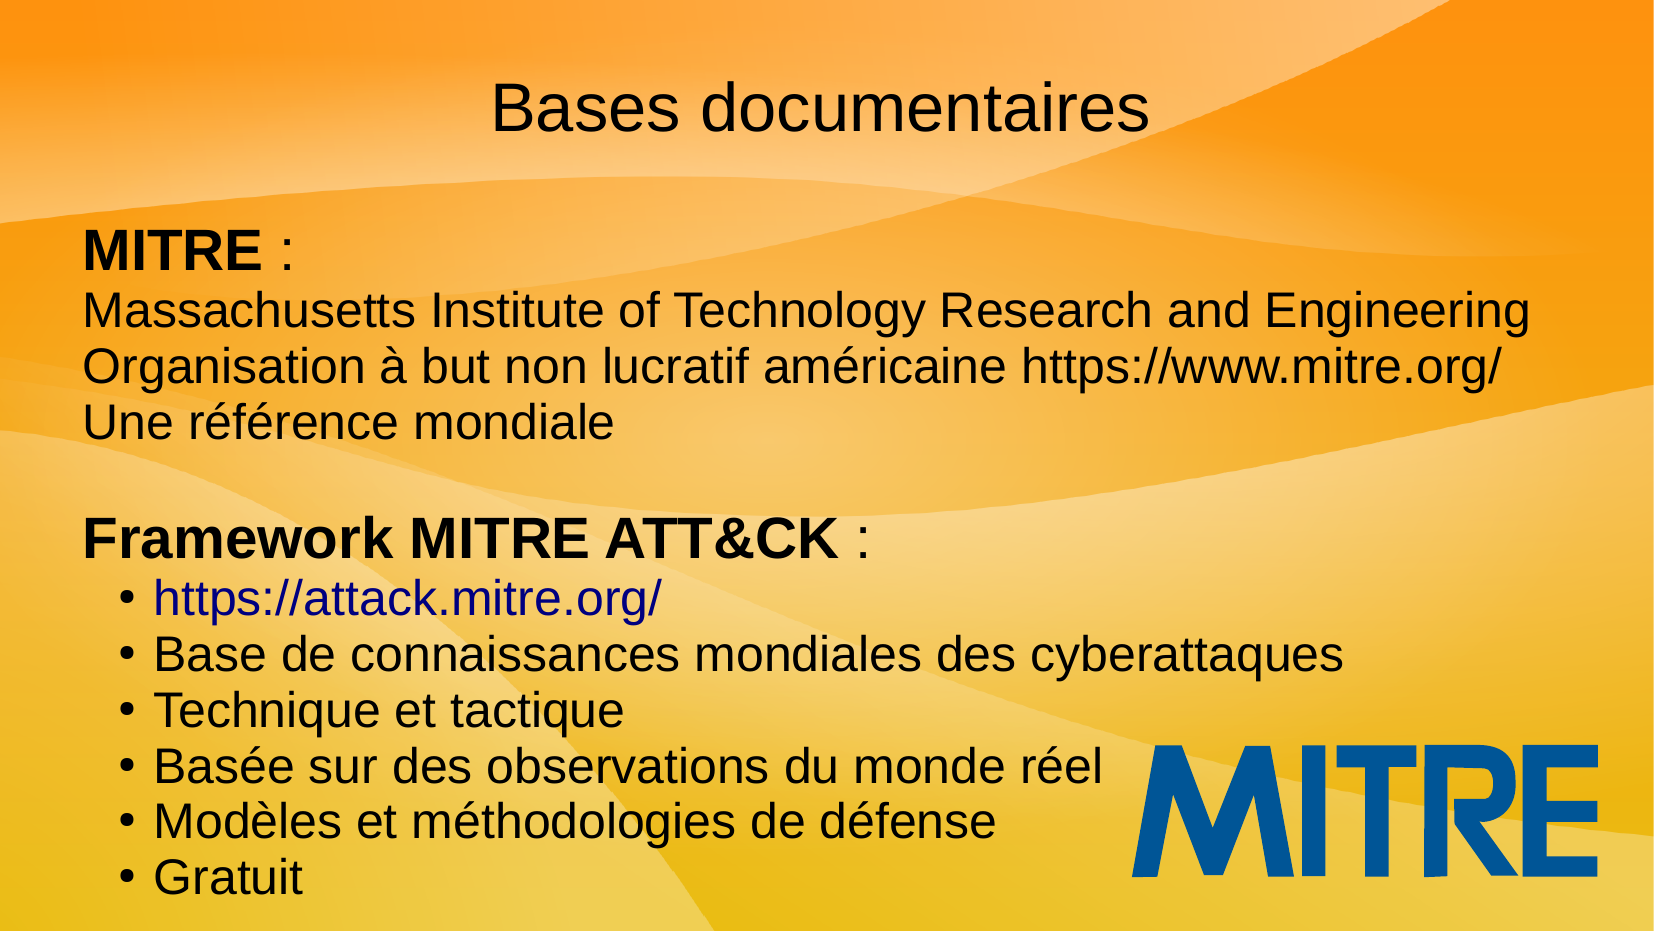

# Bases documentaires
MITRE :
Massachusetts Institute of Technology Research and Engineering
Organisation à but non lucratif américaine https://www.mitre.org/
Une référence mondiale
Framework MITRE ATT&CK :
https://attack.mitre.org/
Base de connaissances mondiales des cyberattaques
Technique et tactique
Basée sur des observations du monde réel
Modèles et méthodologies de défense
Gratuit